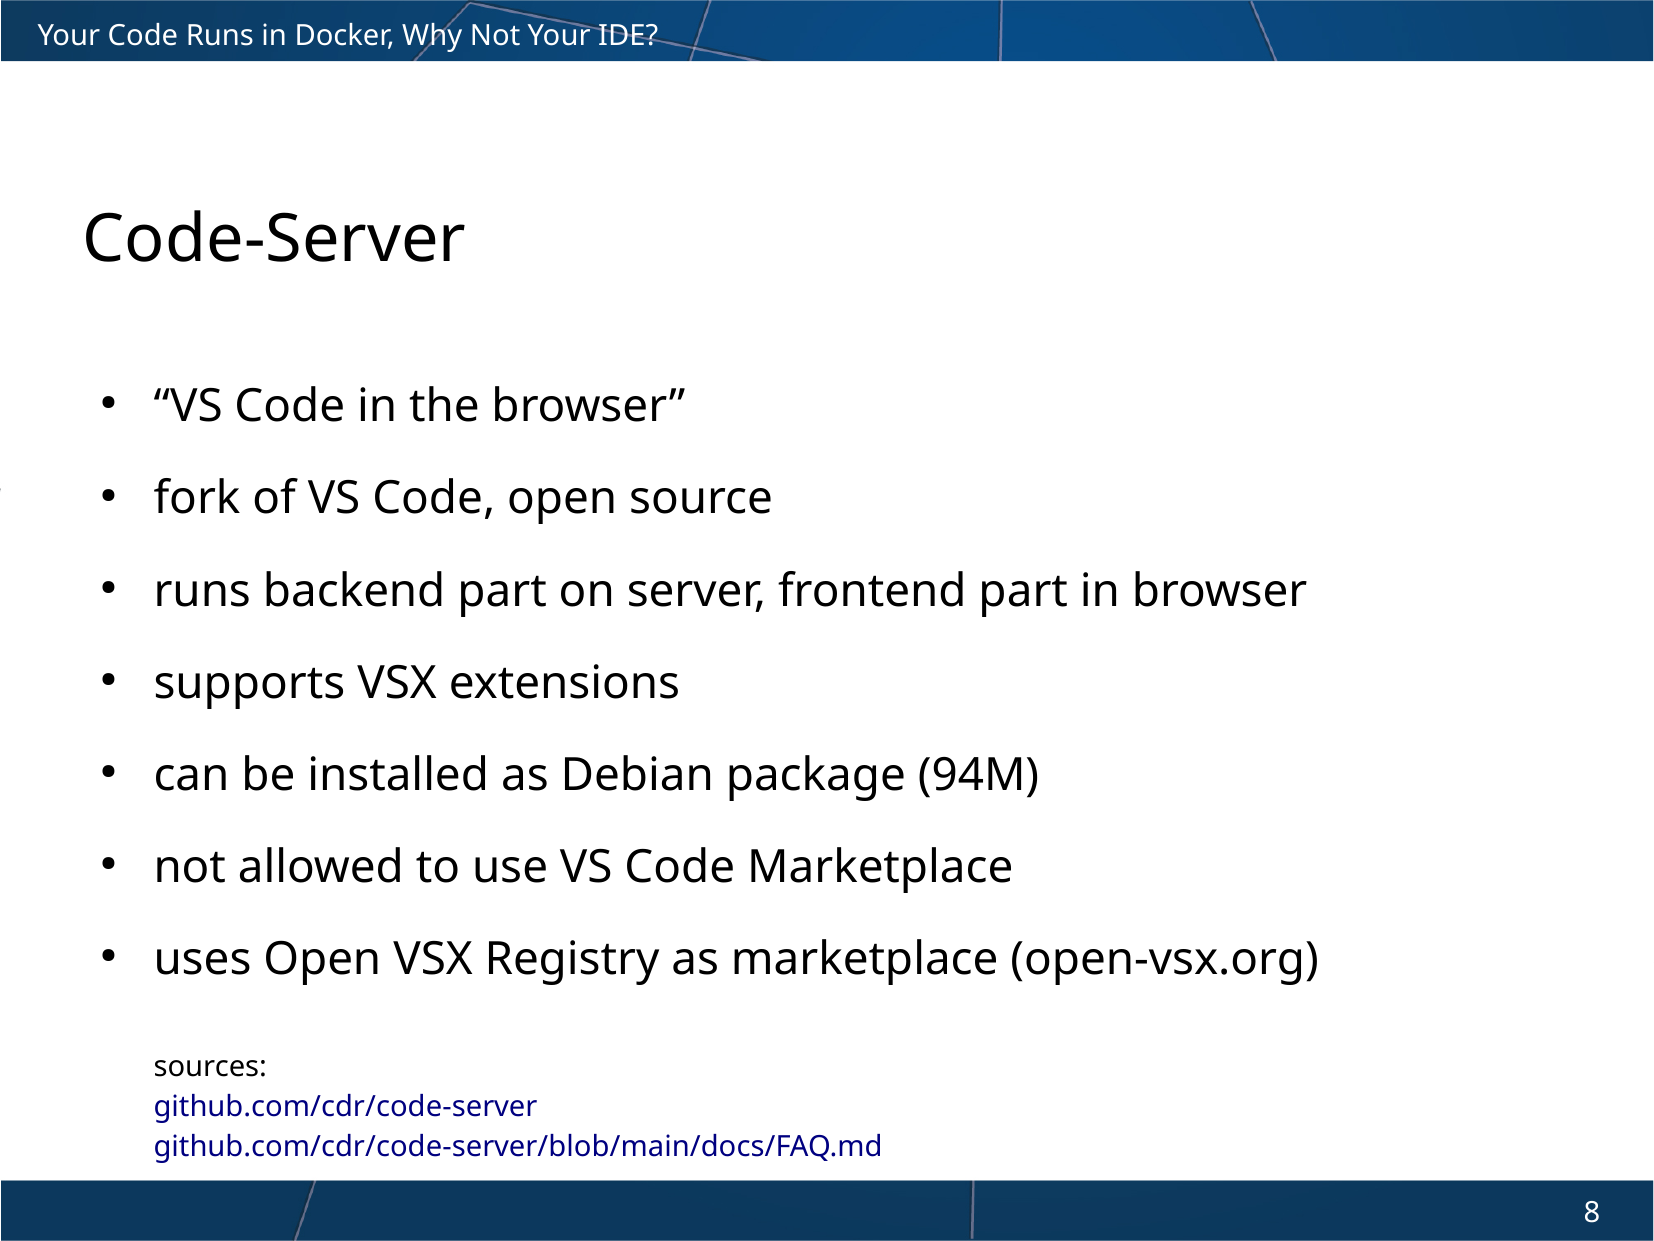

# Code-Server
“VS Code in the browser”
fork of VS Code, open source
runs backend part on server, frontend part in browser
supports VSX extensions
can be installed as Debian package (94M)
not allowed to use VS Code Marketplace
uses Open VSX Registry as marketplace (open-vsx.org)
sources:
github.com/cdr/code-server
github.com/cdr/code-server/blob/main/docs/FAQ.md
8